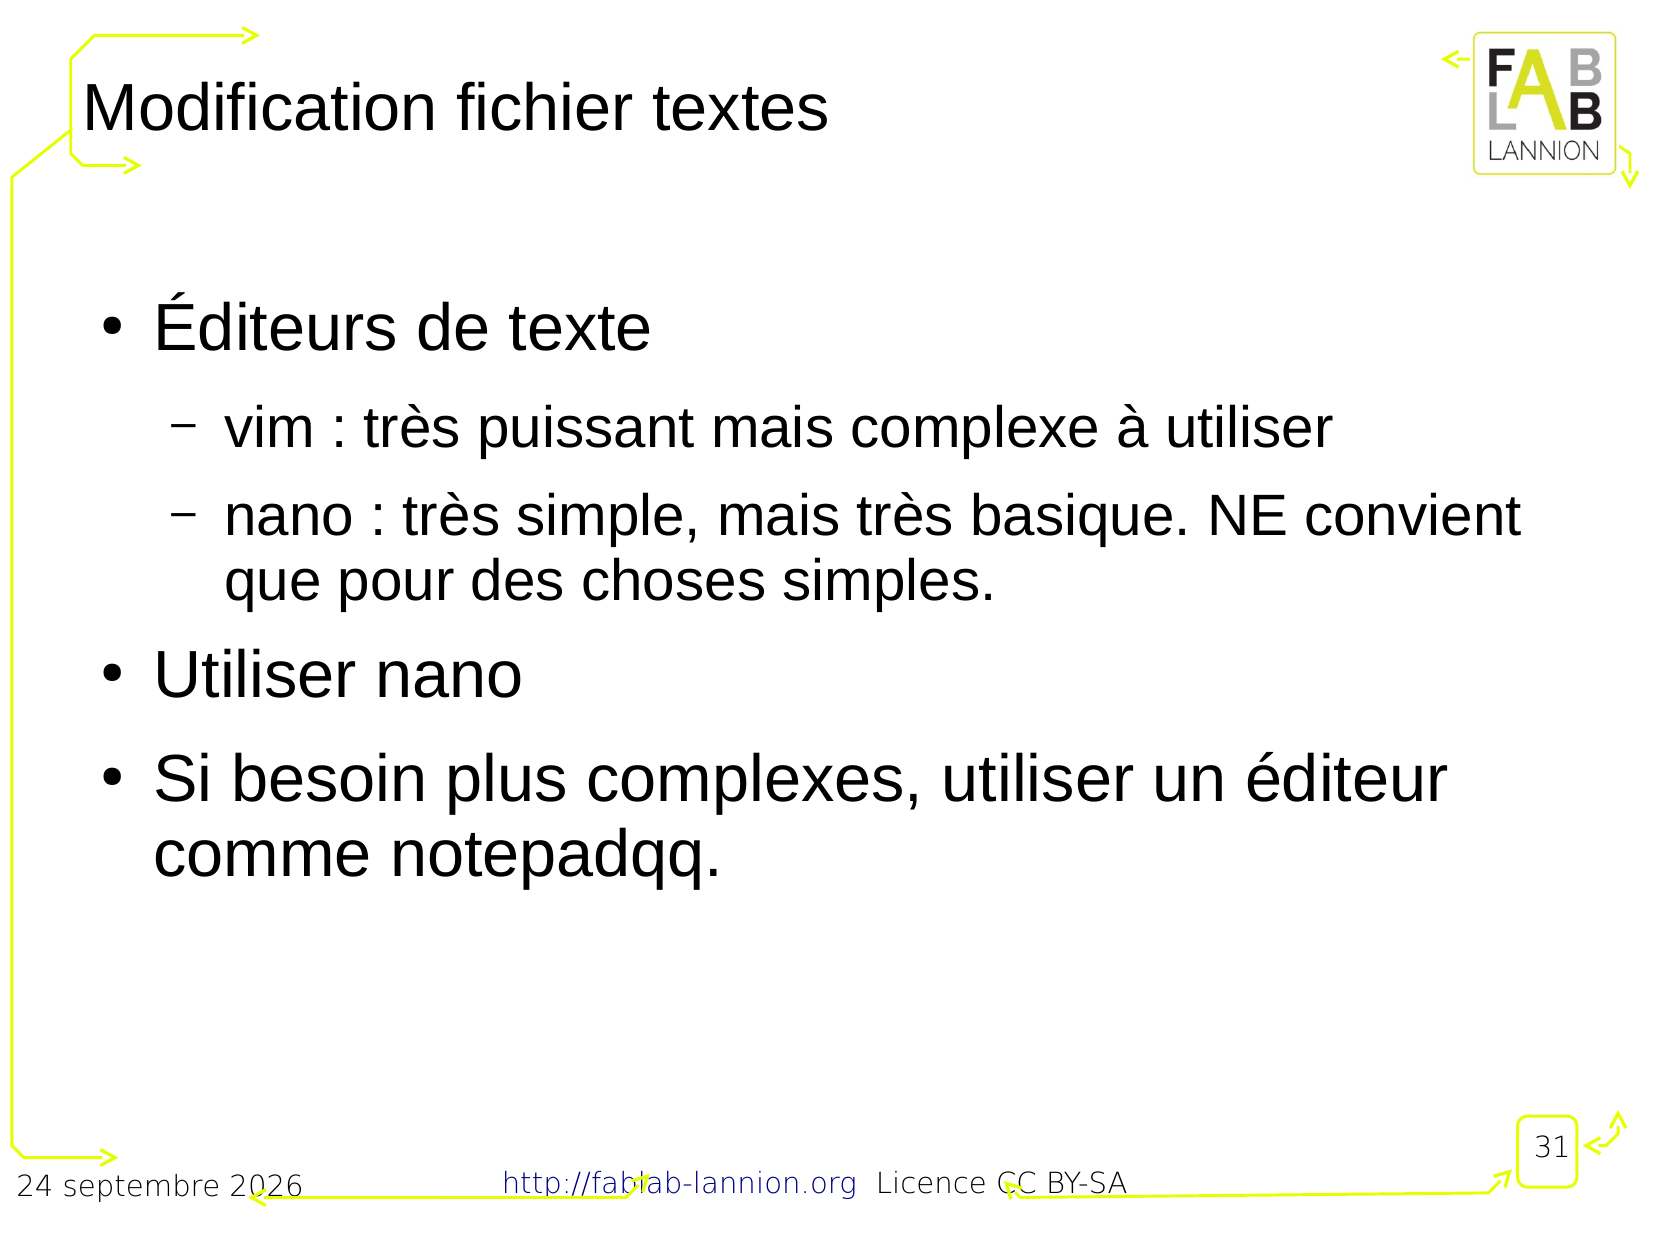

# Modification fichier textes
Éditeurs de texte
vim : très puissant mais complexe à utiliser
nano : très simple, mais très basique. NE convient que pour des choses simples.
Utiliser nano
Si besoin plus complexes, utiliser un éditeur comme notepadqq.
31